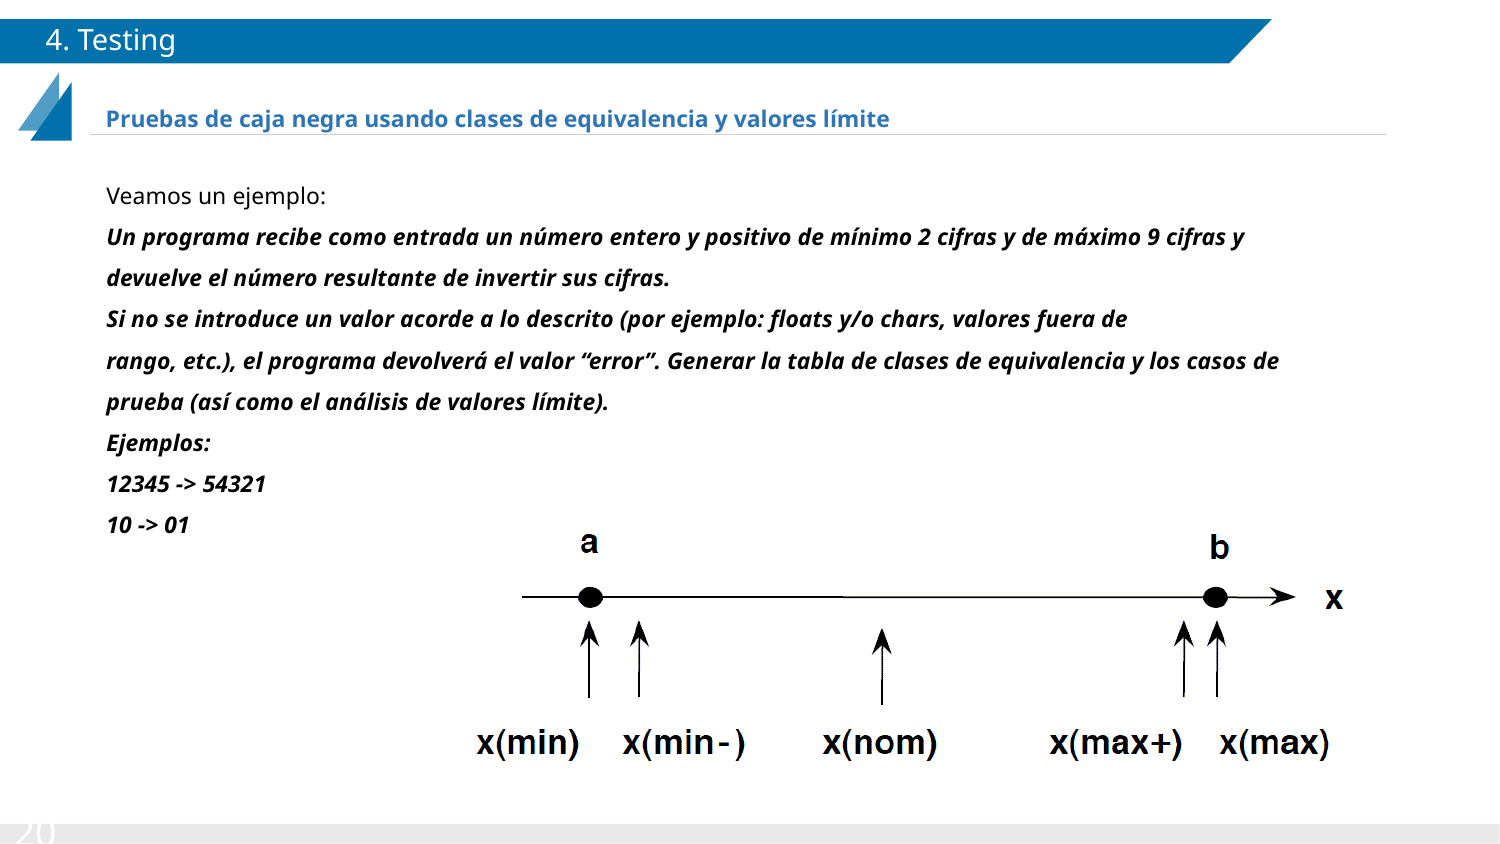

# 4. Testing
Pruebas de caja negra usando clases de equivalencia y valores límite
Veamos un ejemplo:
Un programa recibe como entrada un número entero y positivo de mínimo 2 cifras y de máximo 9 cifras y
devuelve el número resultante de invertir sus cifras.
Si no se introduce un valor acorde a lo descrito (por ejemplo: floats y/o chars, valores fuera de
rango, etc.), el programa devolverá el valor “error”. Generar la tabla de clases de equivalencia y los casos de
prueba (así como el análisis de valores límite).
Ejemplos:
12345 -> 54321
10 -> 01